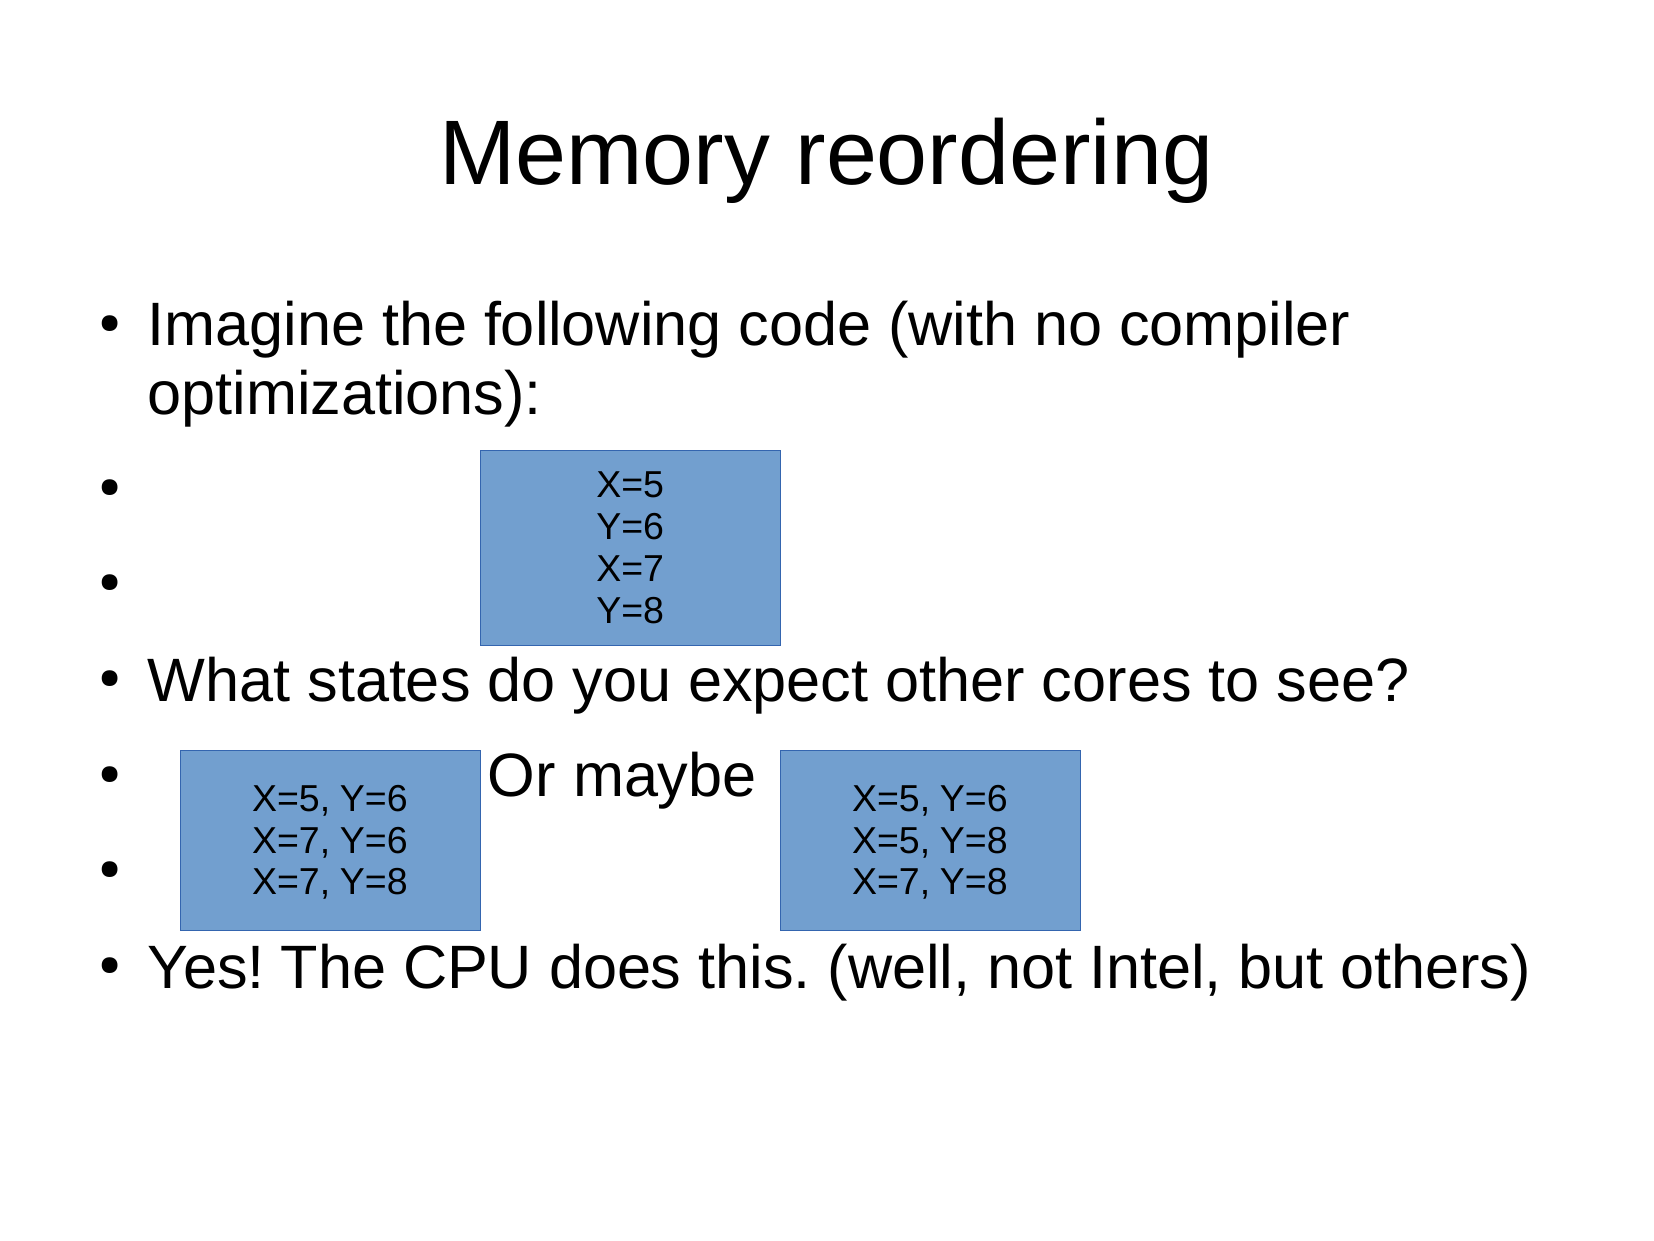

# Memory reordering
Imagine the following code (with no compiler optimizations):
What states do you expect other cores to see?
 Or maybe
Yes! The CPU does this. (well, not Intel, but others)
X=5
Y=6
X=7
Y=8
X=5, Y=6
X=7, Y=6
X=7, Y=8
X=5, Y=6
X=5, Y=8
X=7, Y=8